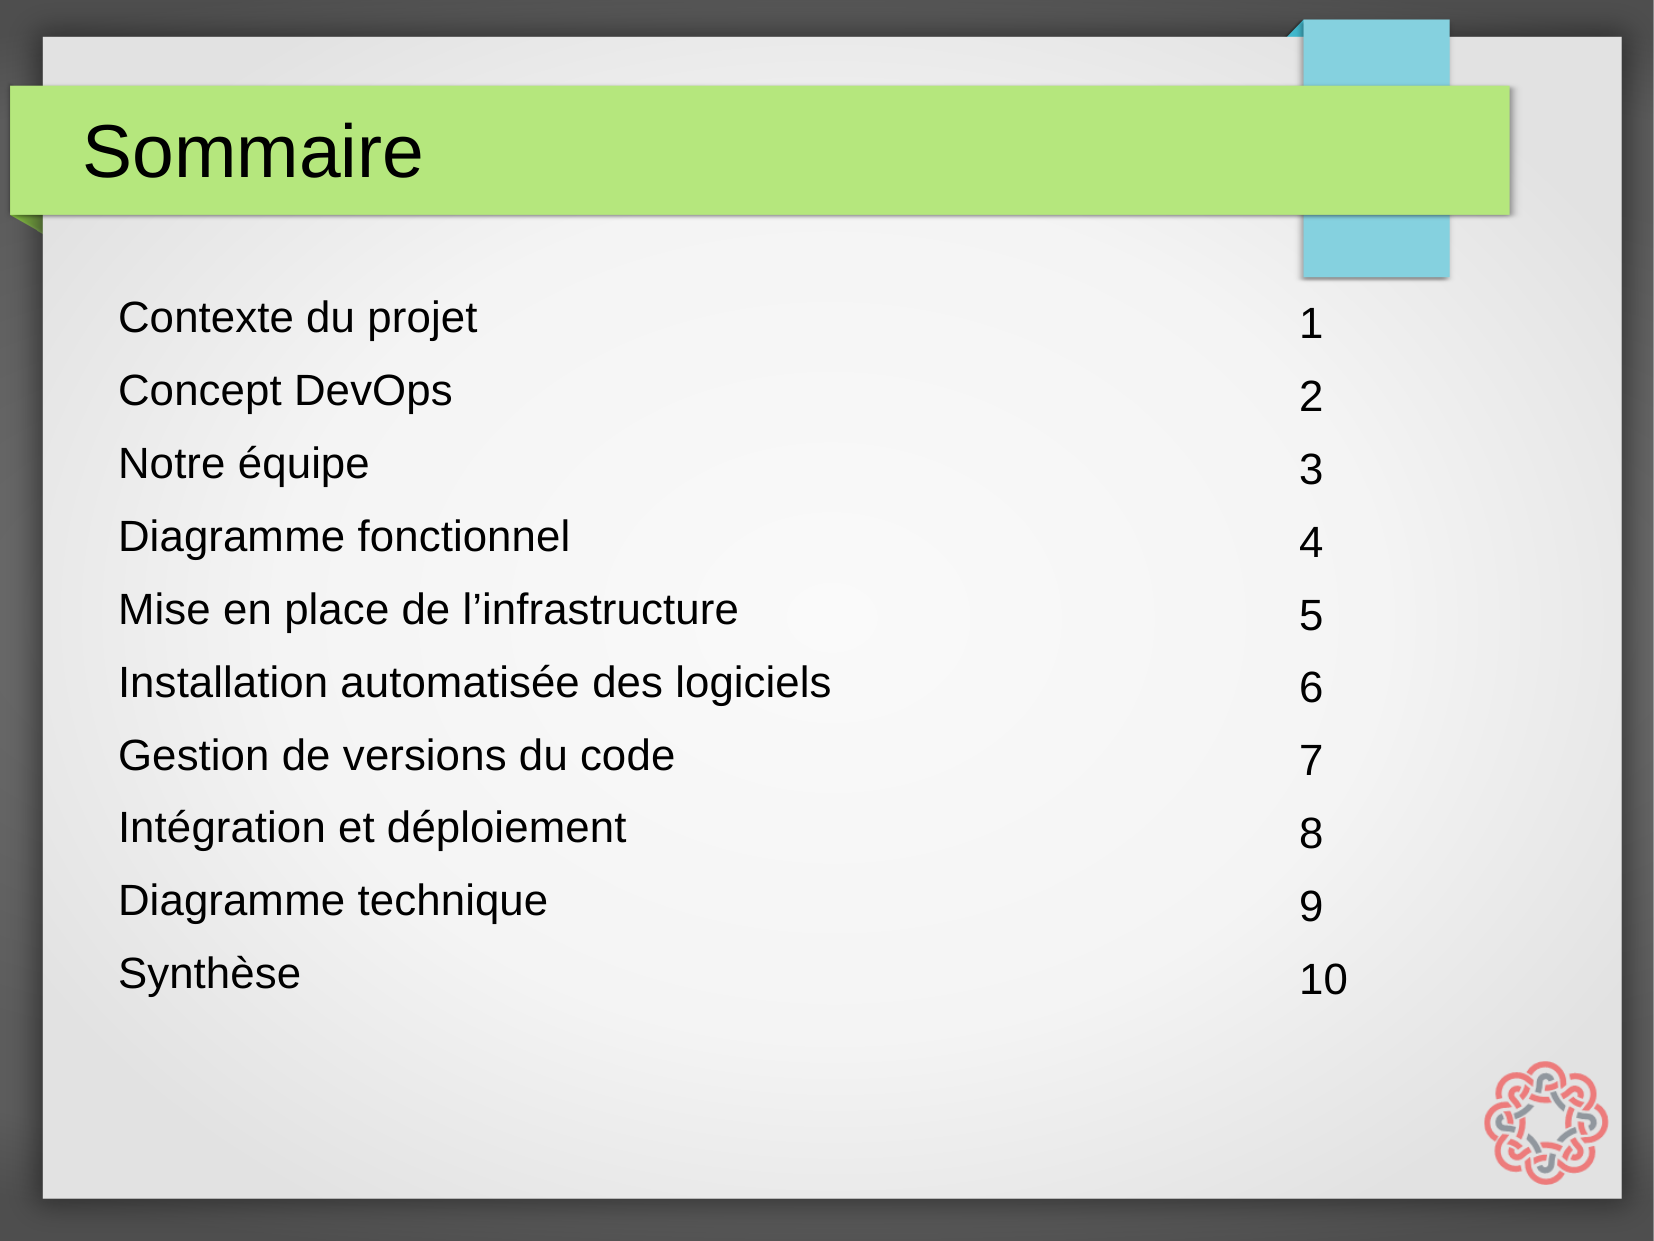

# Sommaire
Contexte du projet
Concept DevOps
Notre équipe
Diagramme fonctionnel
Mise en place de l’infrastructure
Installation automatisée des logiciels
Gestion de versions du code
Intégration et déploiement
Diagramme technique
Synthèse
1
2
3
4
5
6
7
8
9
10